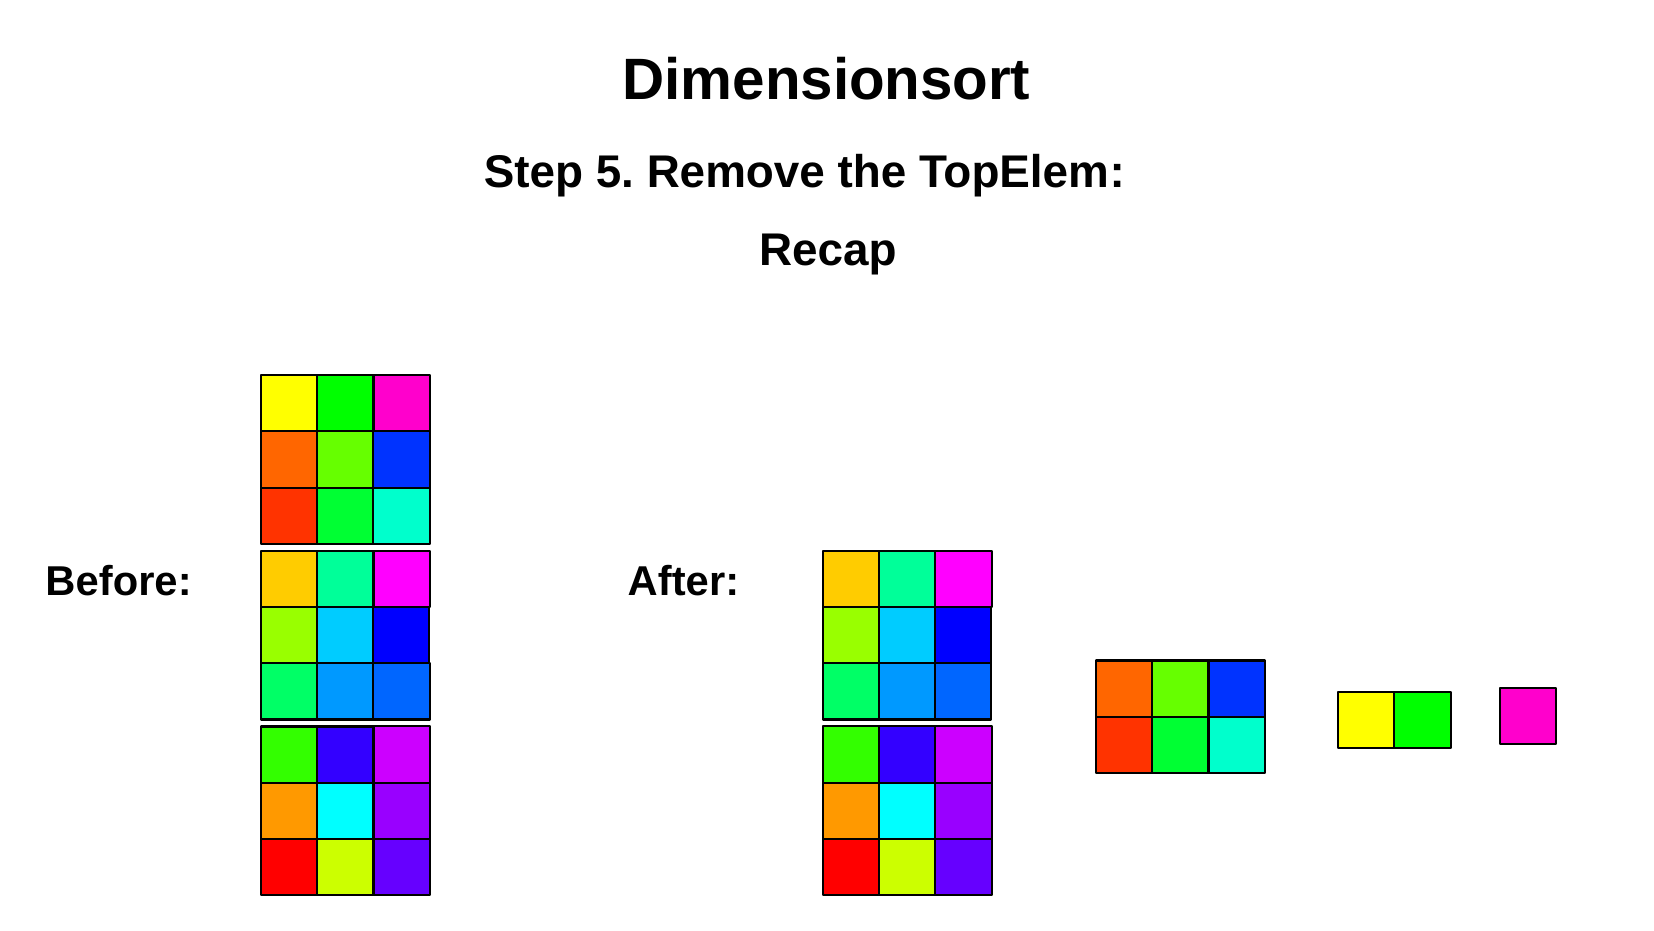

# Dimensionsort
Step 5. Remove the TopElem:
Recap
Before:
After: